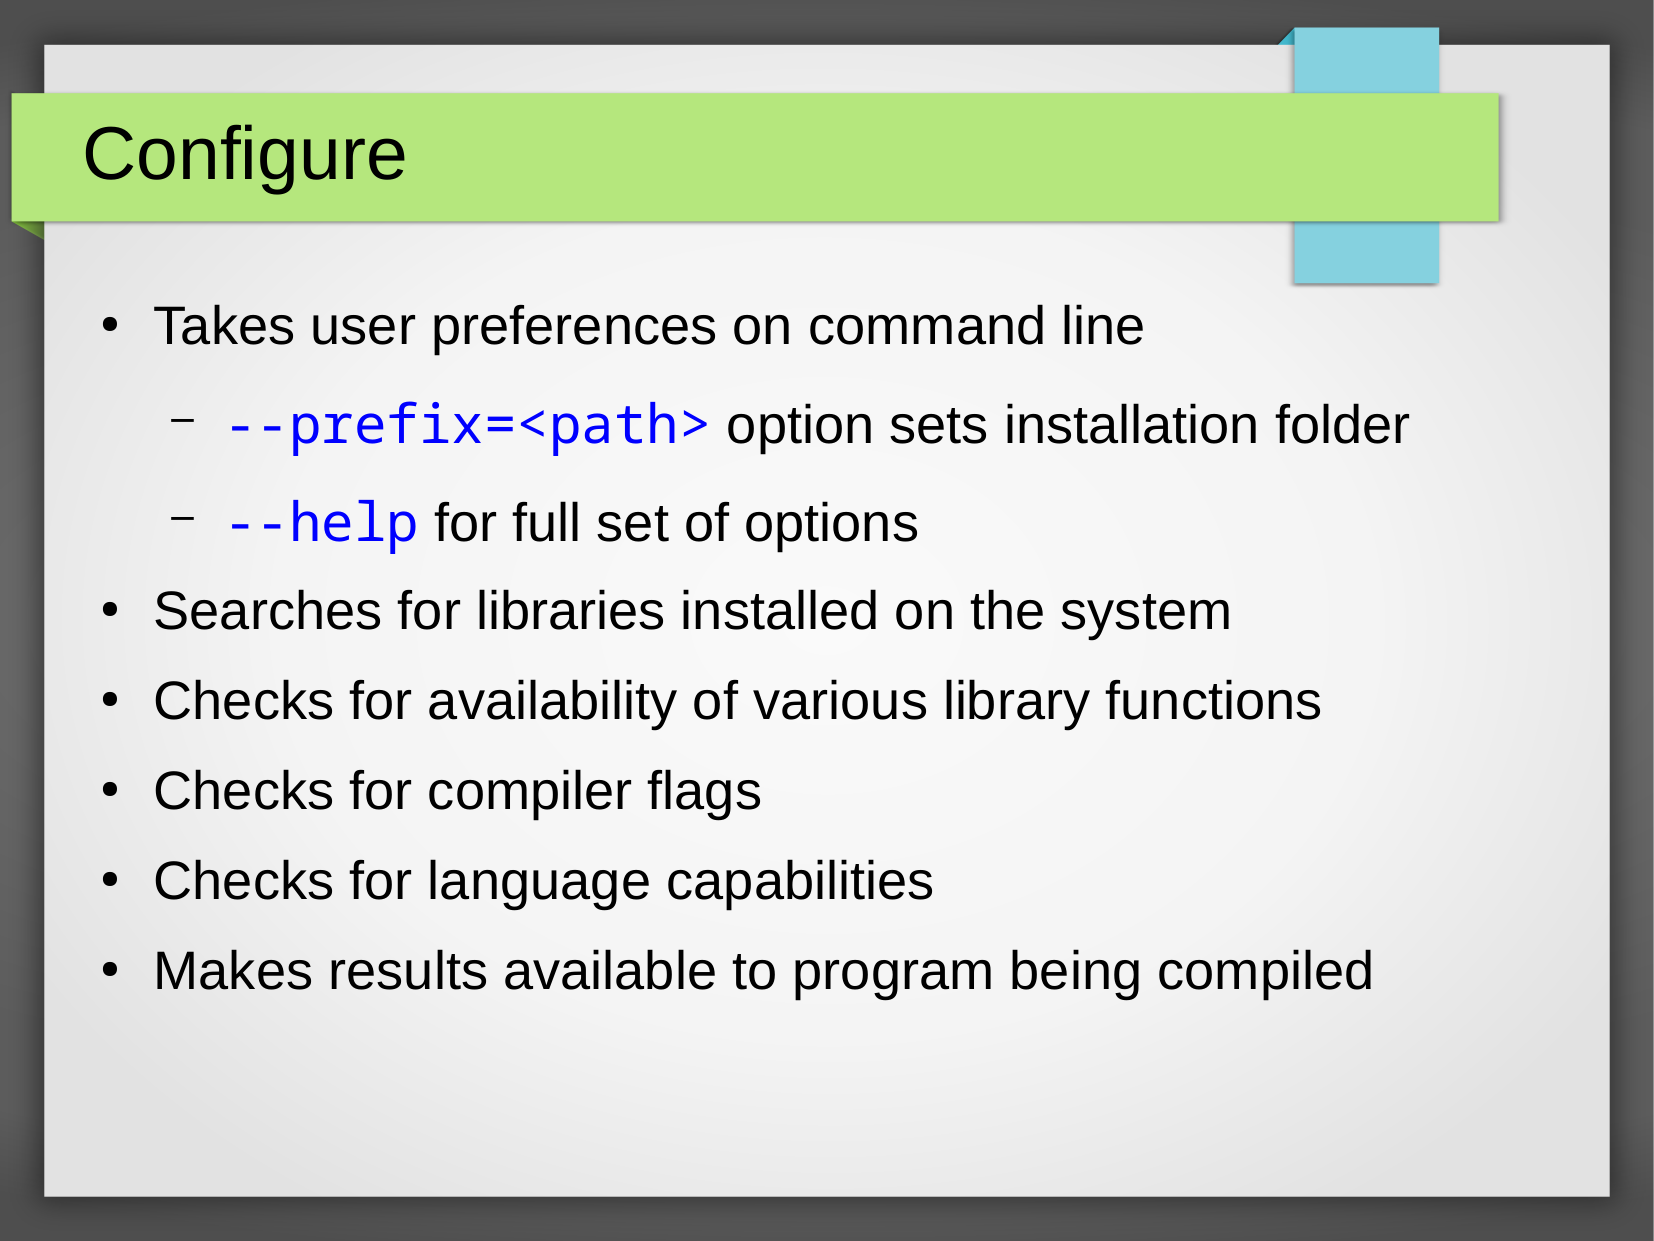

# Configure
Takes user preferences on command line
--prefix=<path> option sets installation folder
--help for full set of options
Searches for libraries installed on the system
Checks for availability of various library functions
Checks for compiler flags
Checks for language capabilities
Makes results available to program being compiled